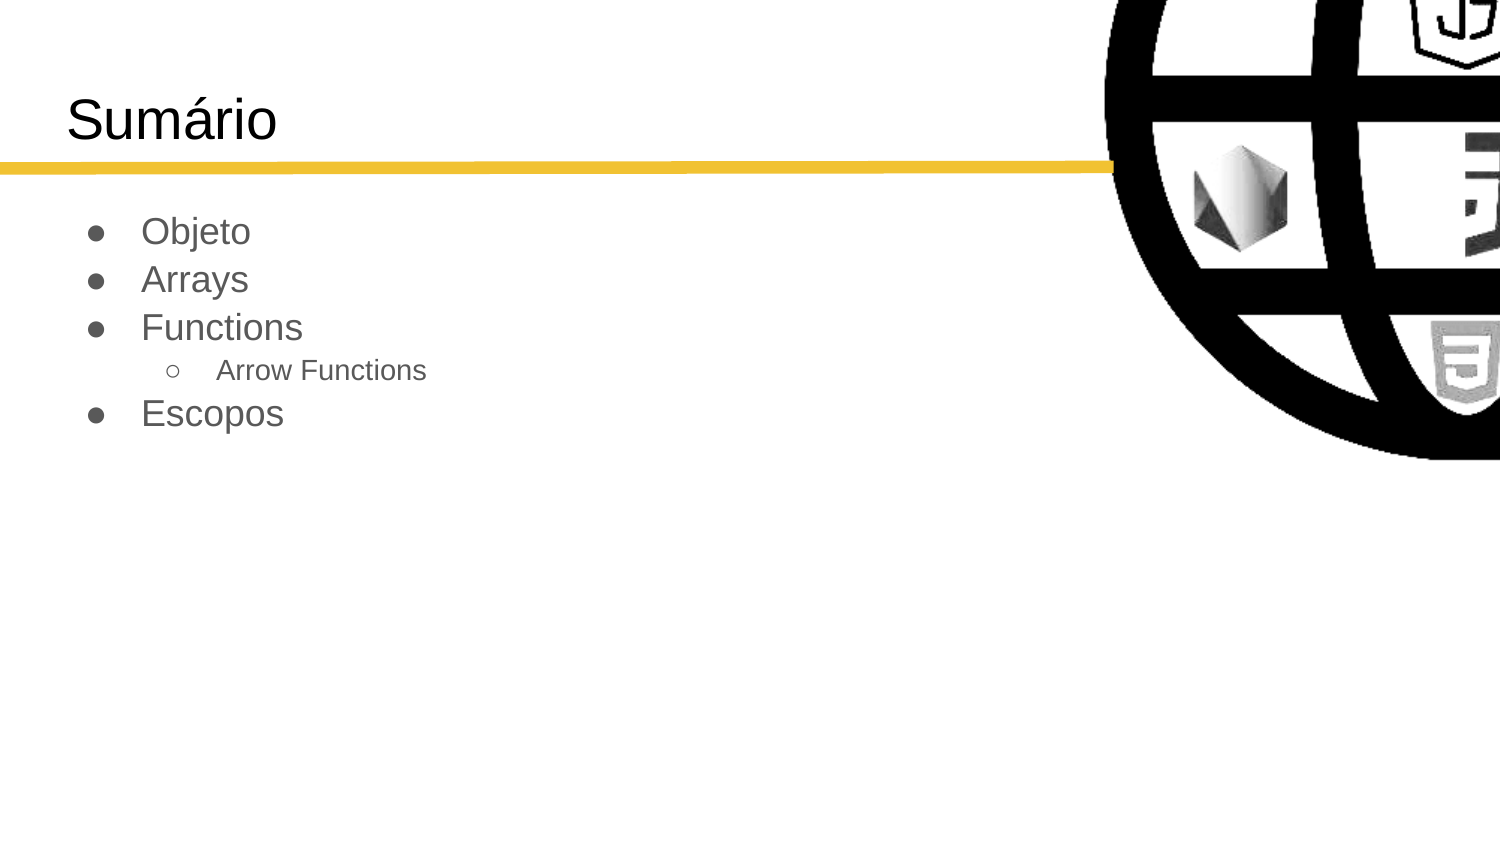

# Sumário
Objeto
Arrays
Functions
Arrow Functions
Escopos